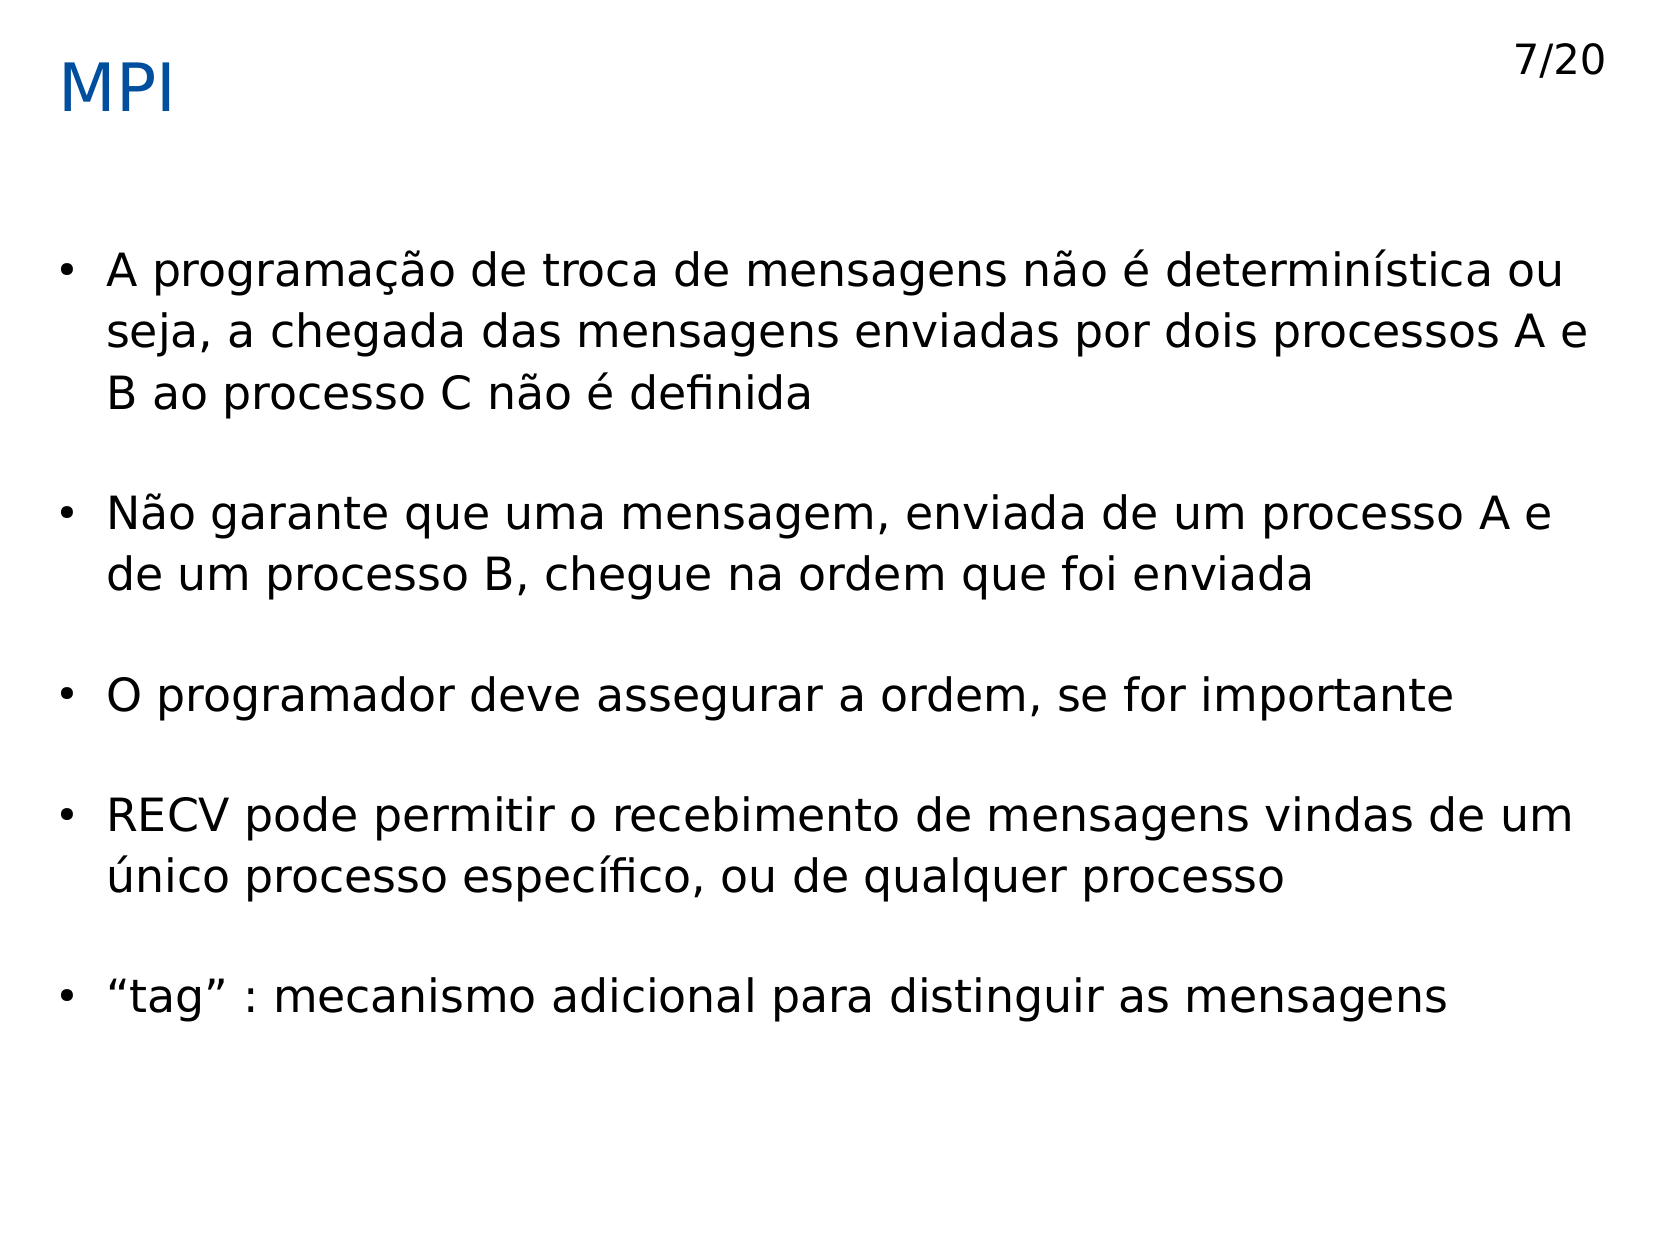

# MPI
7
A programação de troca de mensagens não é determinística ou seja, a chegada das mensagens enviadas por dois processos A e B ao processo C não é definida
Não garante que uma mensagem, enviada de um processo A e de um processo B, chegue na ordem que foi enviada
O programador deve assegurar a ordem, se for importante
RECV pode permitir o recebimento de mensagens vindas de um único processo específico, ou de qualquer processo
“tag” : mecanismo adicional para distinguir as mensagens